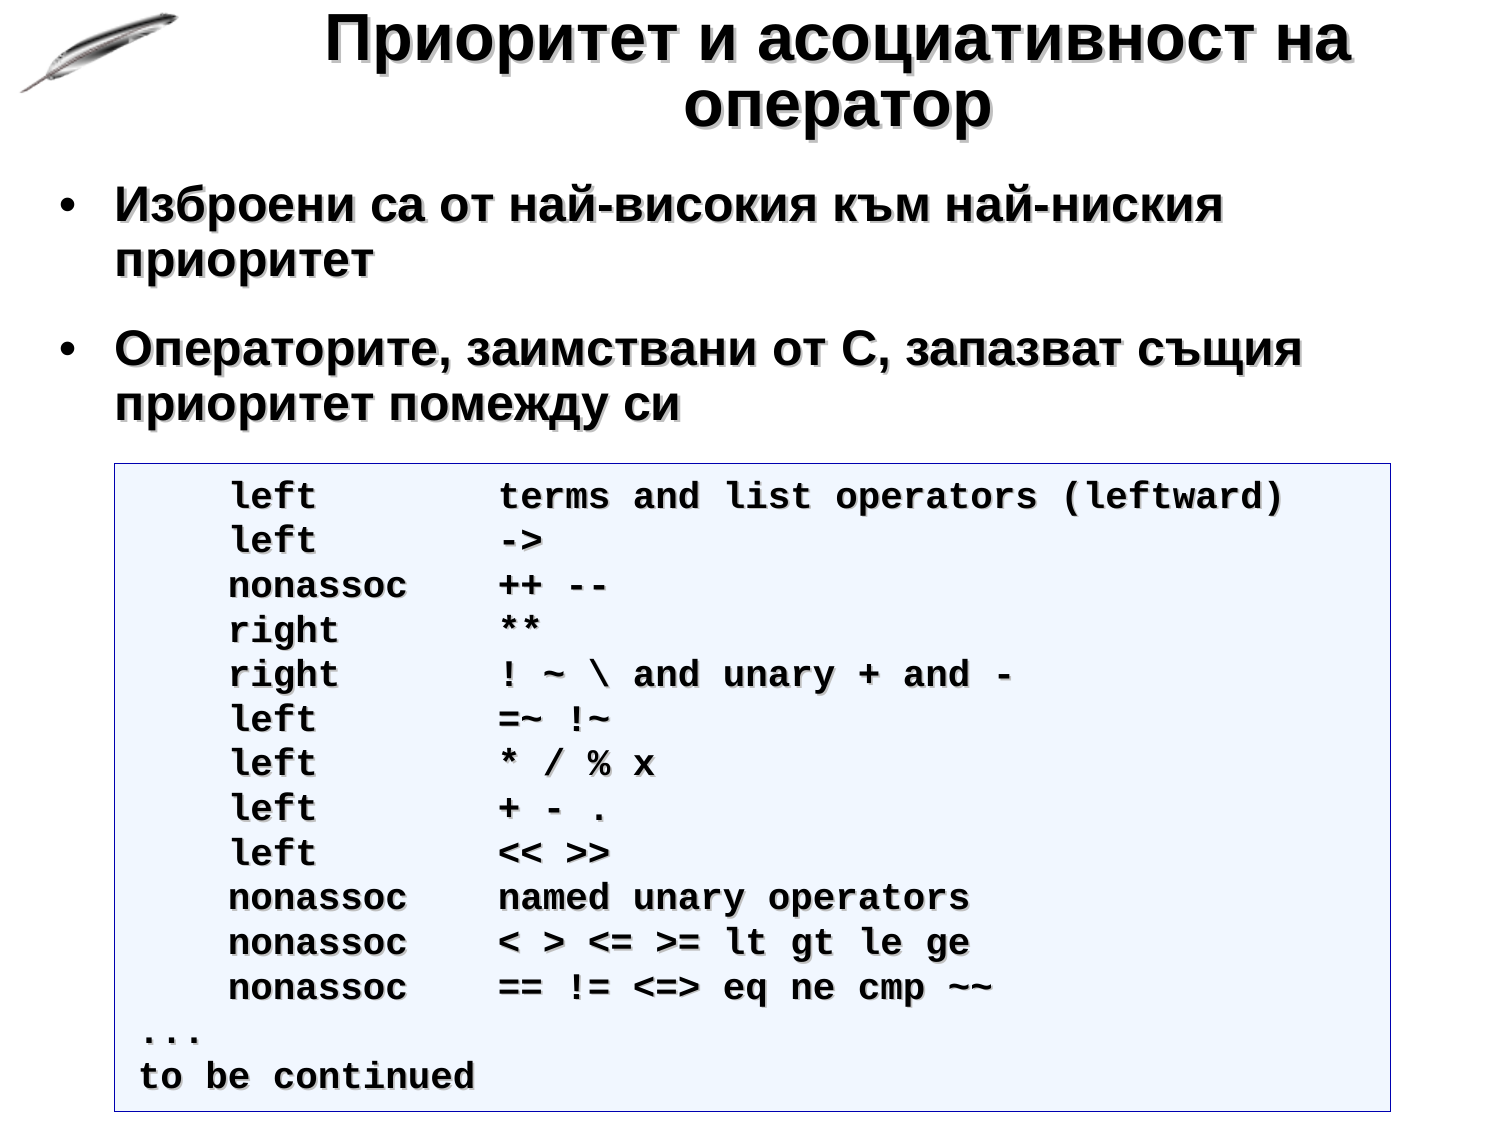

# Приоритет и асоциативност на оператор
Изброени са от най-високия към най-ниския приоритет
Операторите, заимствани от C, запазват същия приоритет помежду си
 left terms and list operators (leftward)
 left ->
 nonassoc ++ --
 right **
 right ! ~ \ and unary + and -
 left =~ !~
 left * / % x
 left + - .
 left << >>
 nonassoc named unary operators
 nonassoc < > <= >= lt gt le ge
 nonassoc == != <=> eq ne cmp ~~
...
to be continued